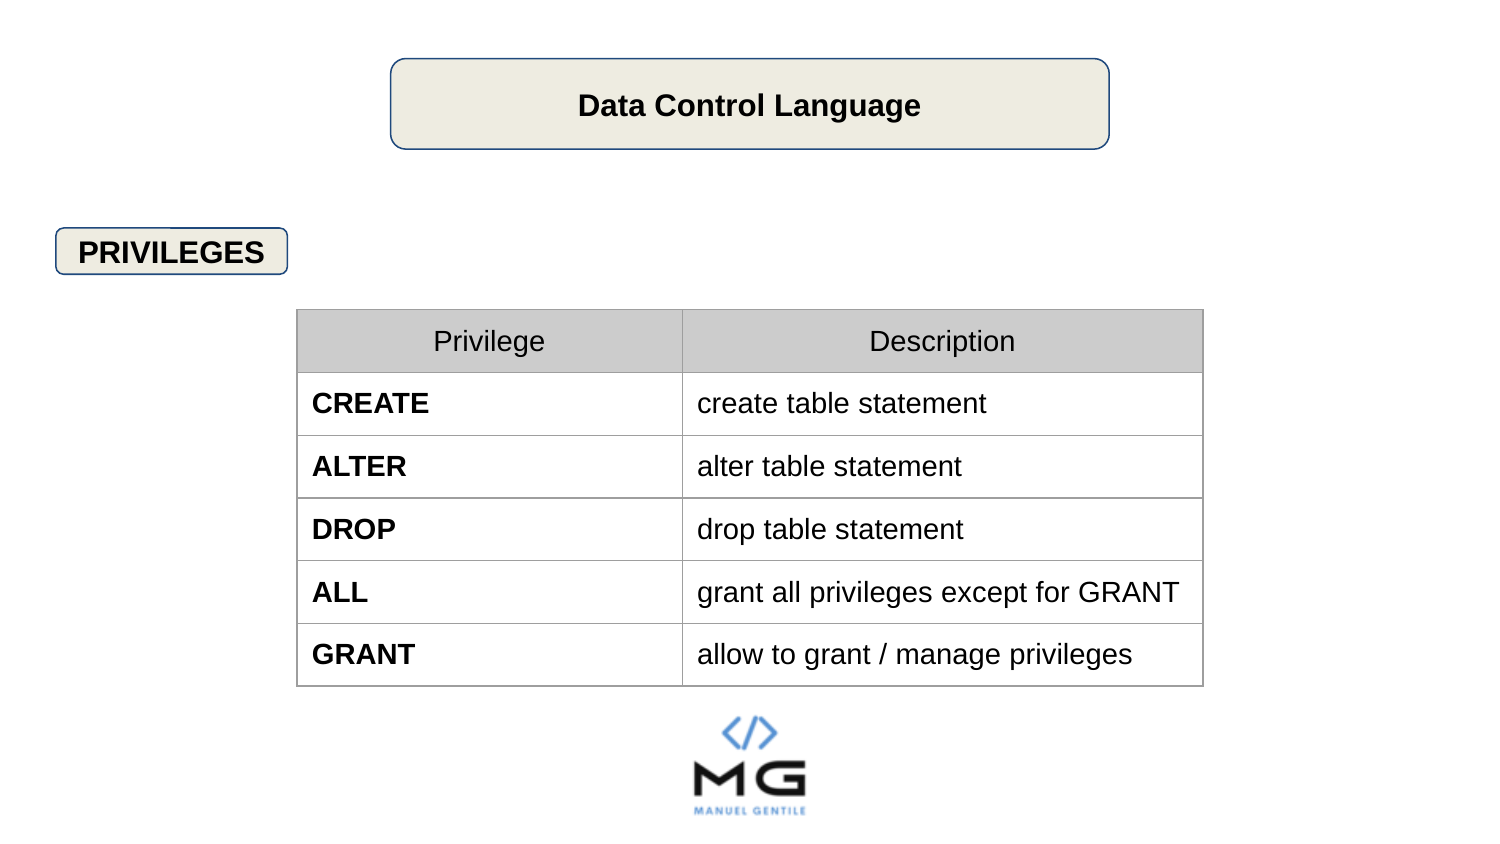

Data Control Language
PRIVILEGES
| Privilege | Description |
| --- | --- |
| CREATE | create table statement |
| ALTER | alter table statement |
| DROP | drop table statement |
| ALL | grant all privileges except for GRANT |
| GRANT | allow to grant / manage privileges |